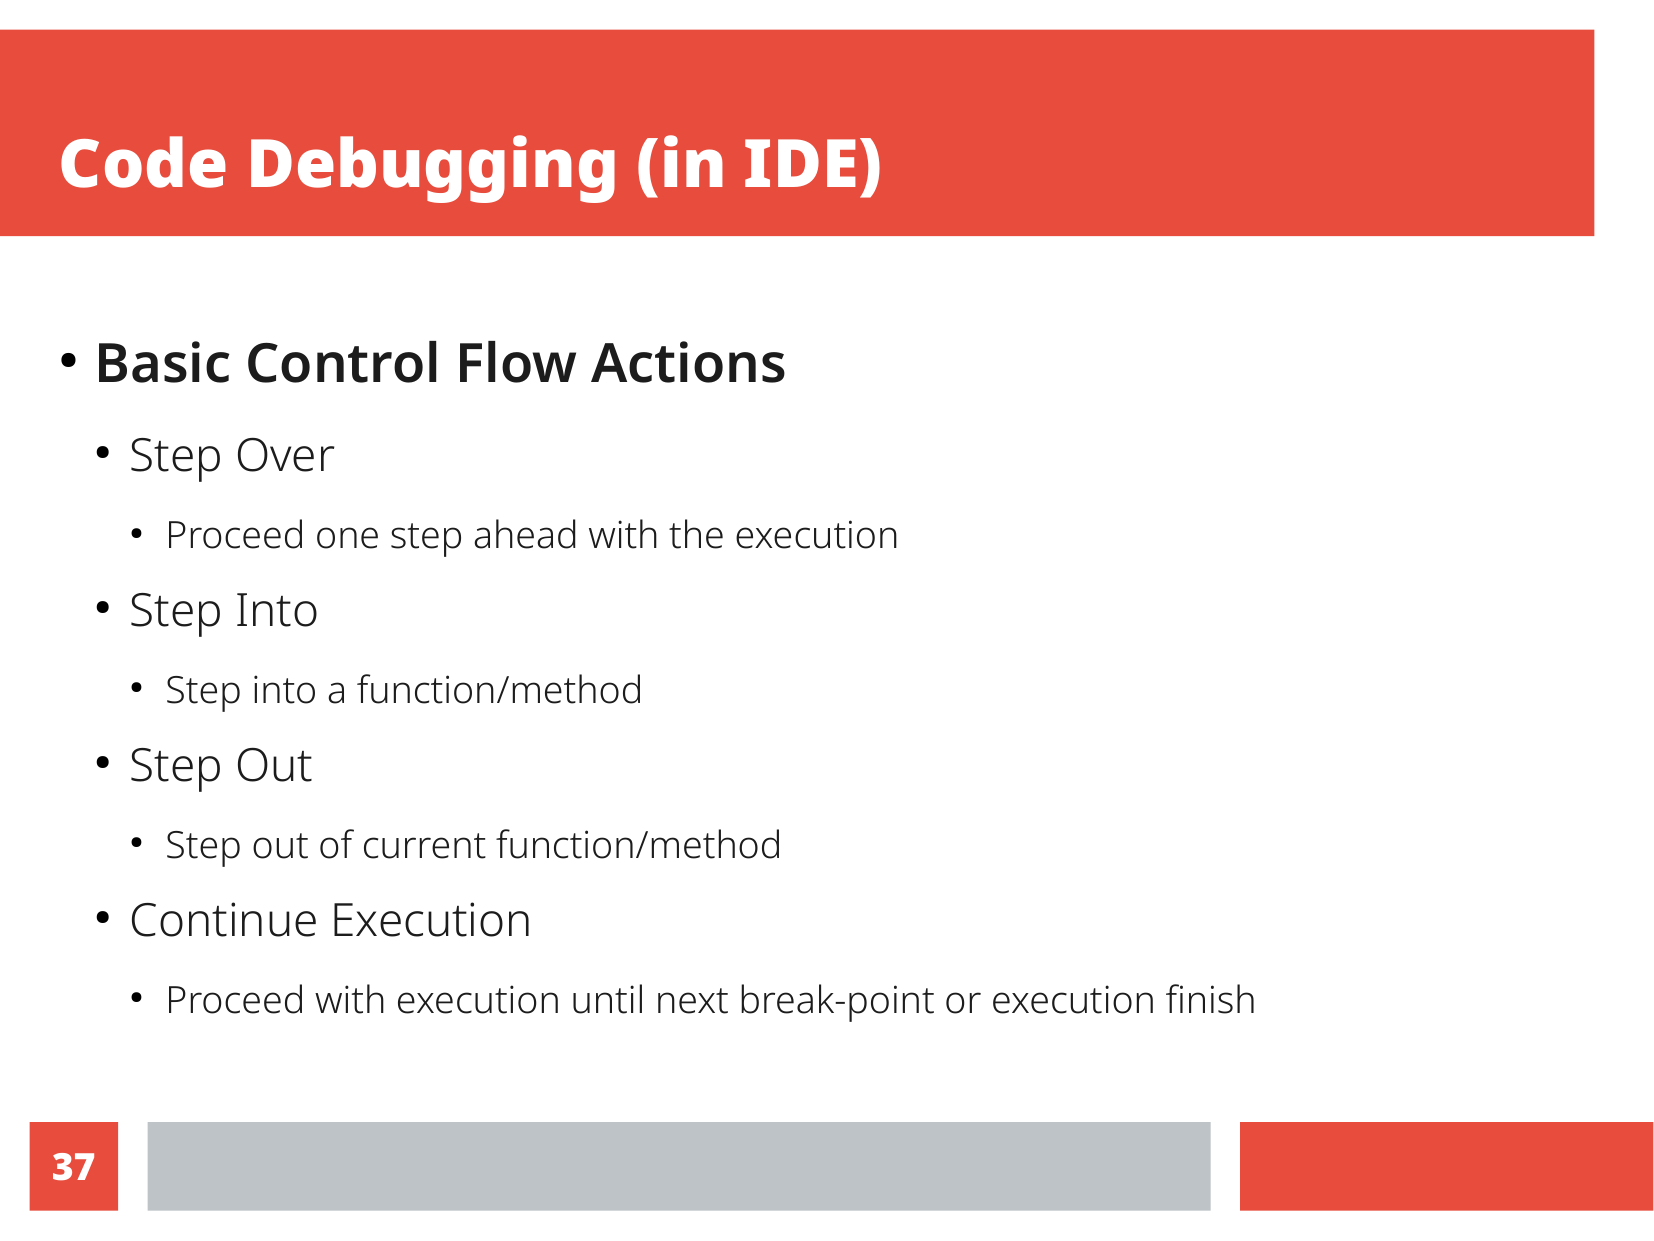

# Code Debugging (in IDE)
Basic Control Flow Actions
Step Over
Proceed one step ahead with the execution
Step Into
Step into a function/method
Step Out
Step out of current function/method
Continue Execution
Proceed with execution until next break-point or execution finish
37